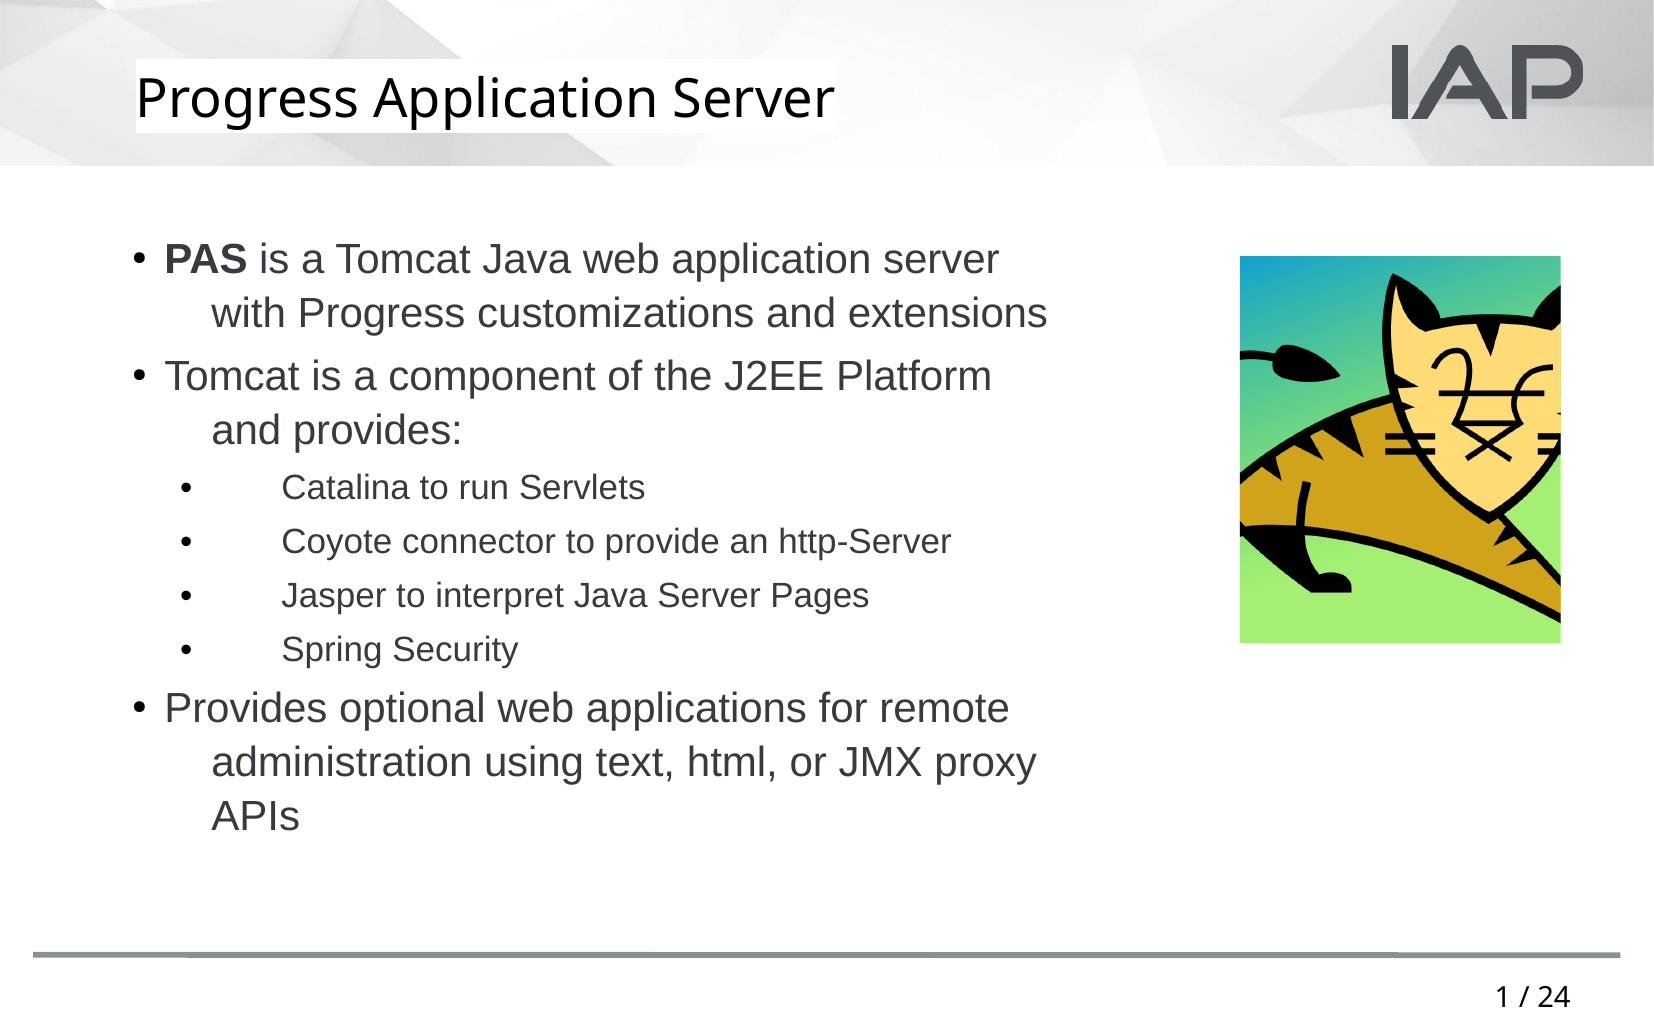

# Progress Application Server
PAS is a Tomcat Java web application server with Progress customizations and extensions
Tomcat is a component of the J2EE Platform and provides:
•	Catalina to run Servlets
•	Coyote connector to provide an http-Server
•	Jasper to interpret Java Server Pages
•	Spring Security
Provides optional web applications for remote administration using text, html, or JMX proxy APIs
1